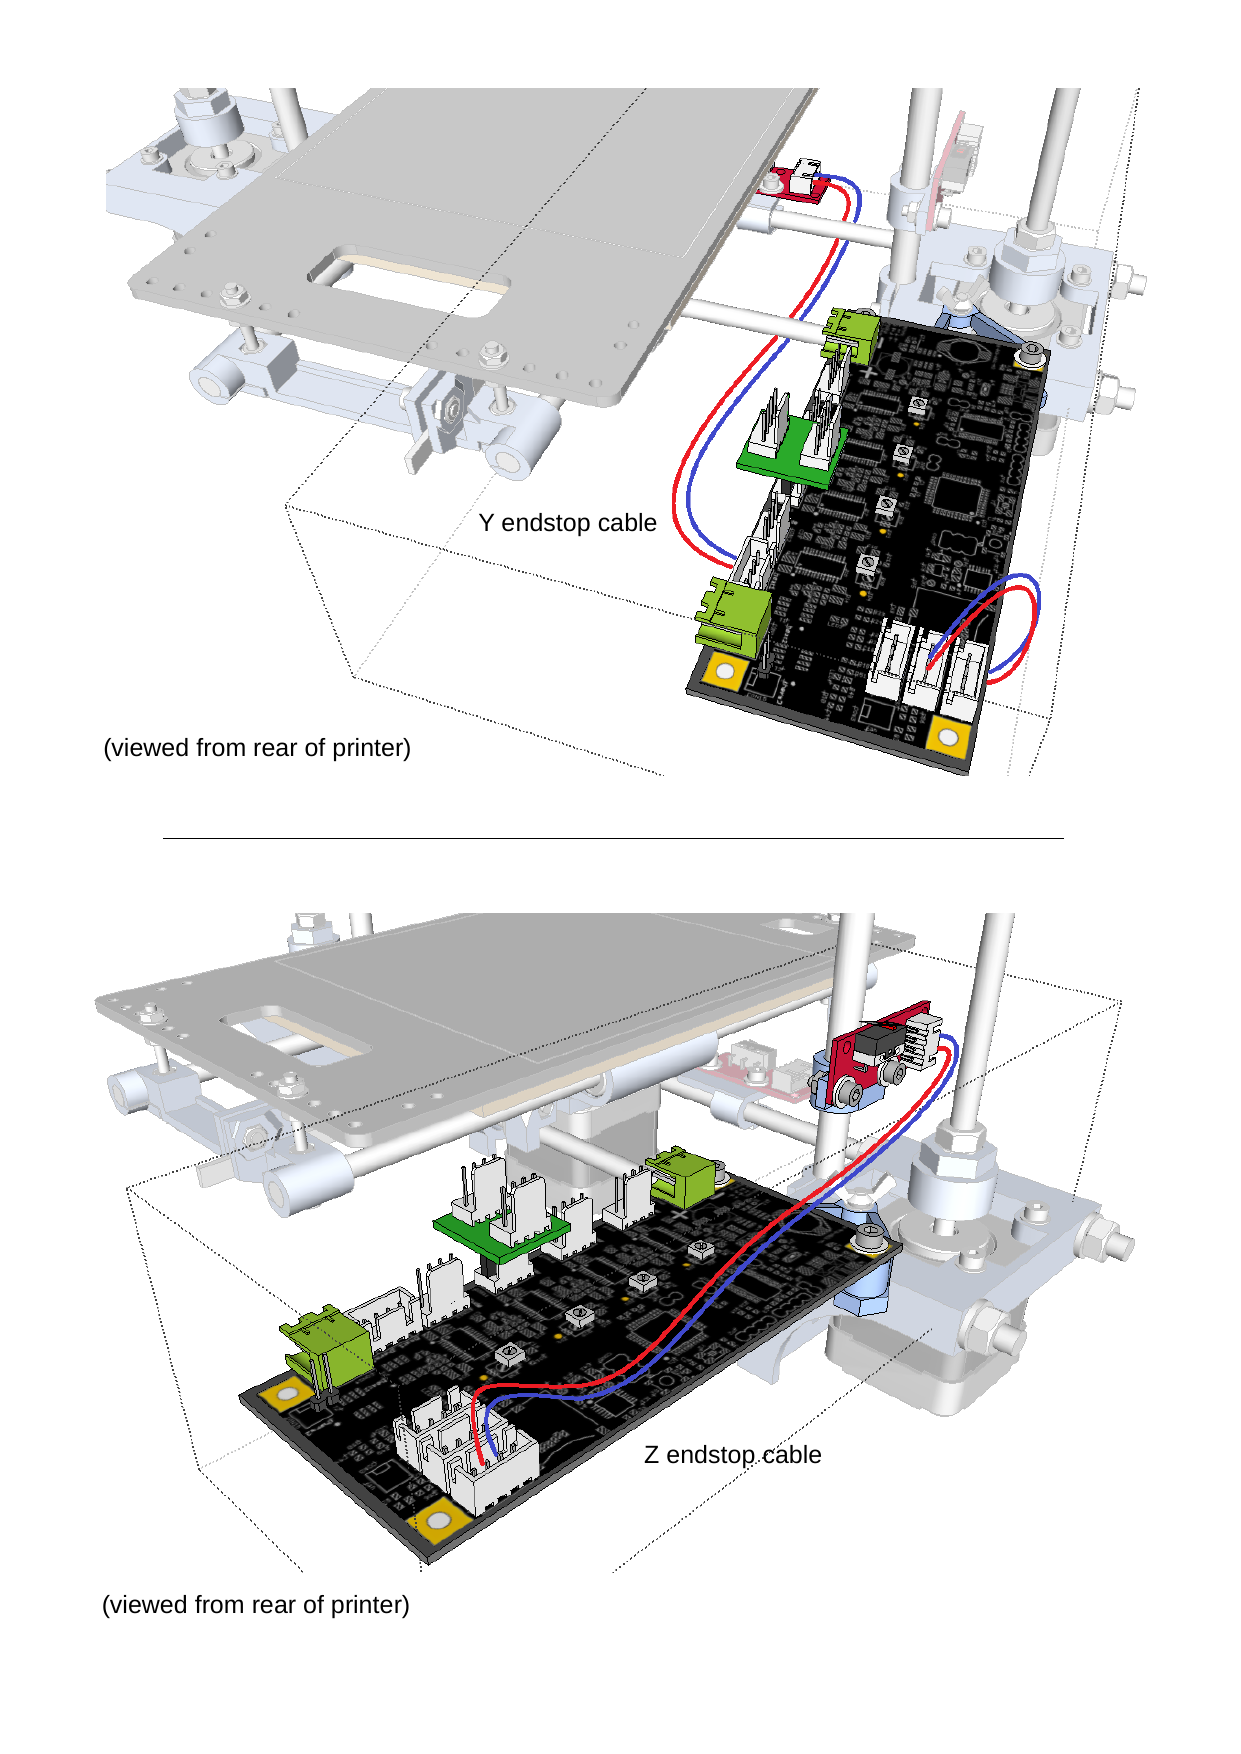

Y endstop cable
(viewed from rear of printer)
Z endstop cable
(viewed from rear of printer)